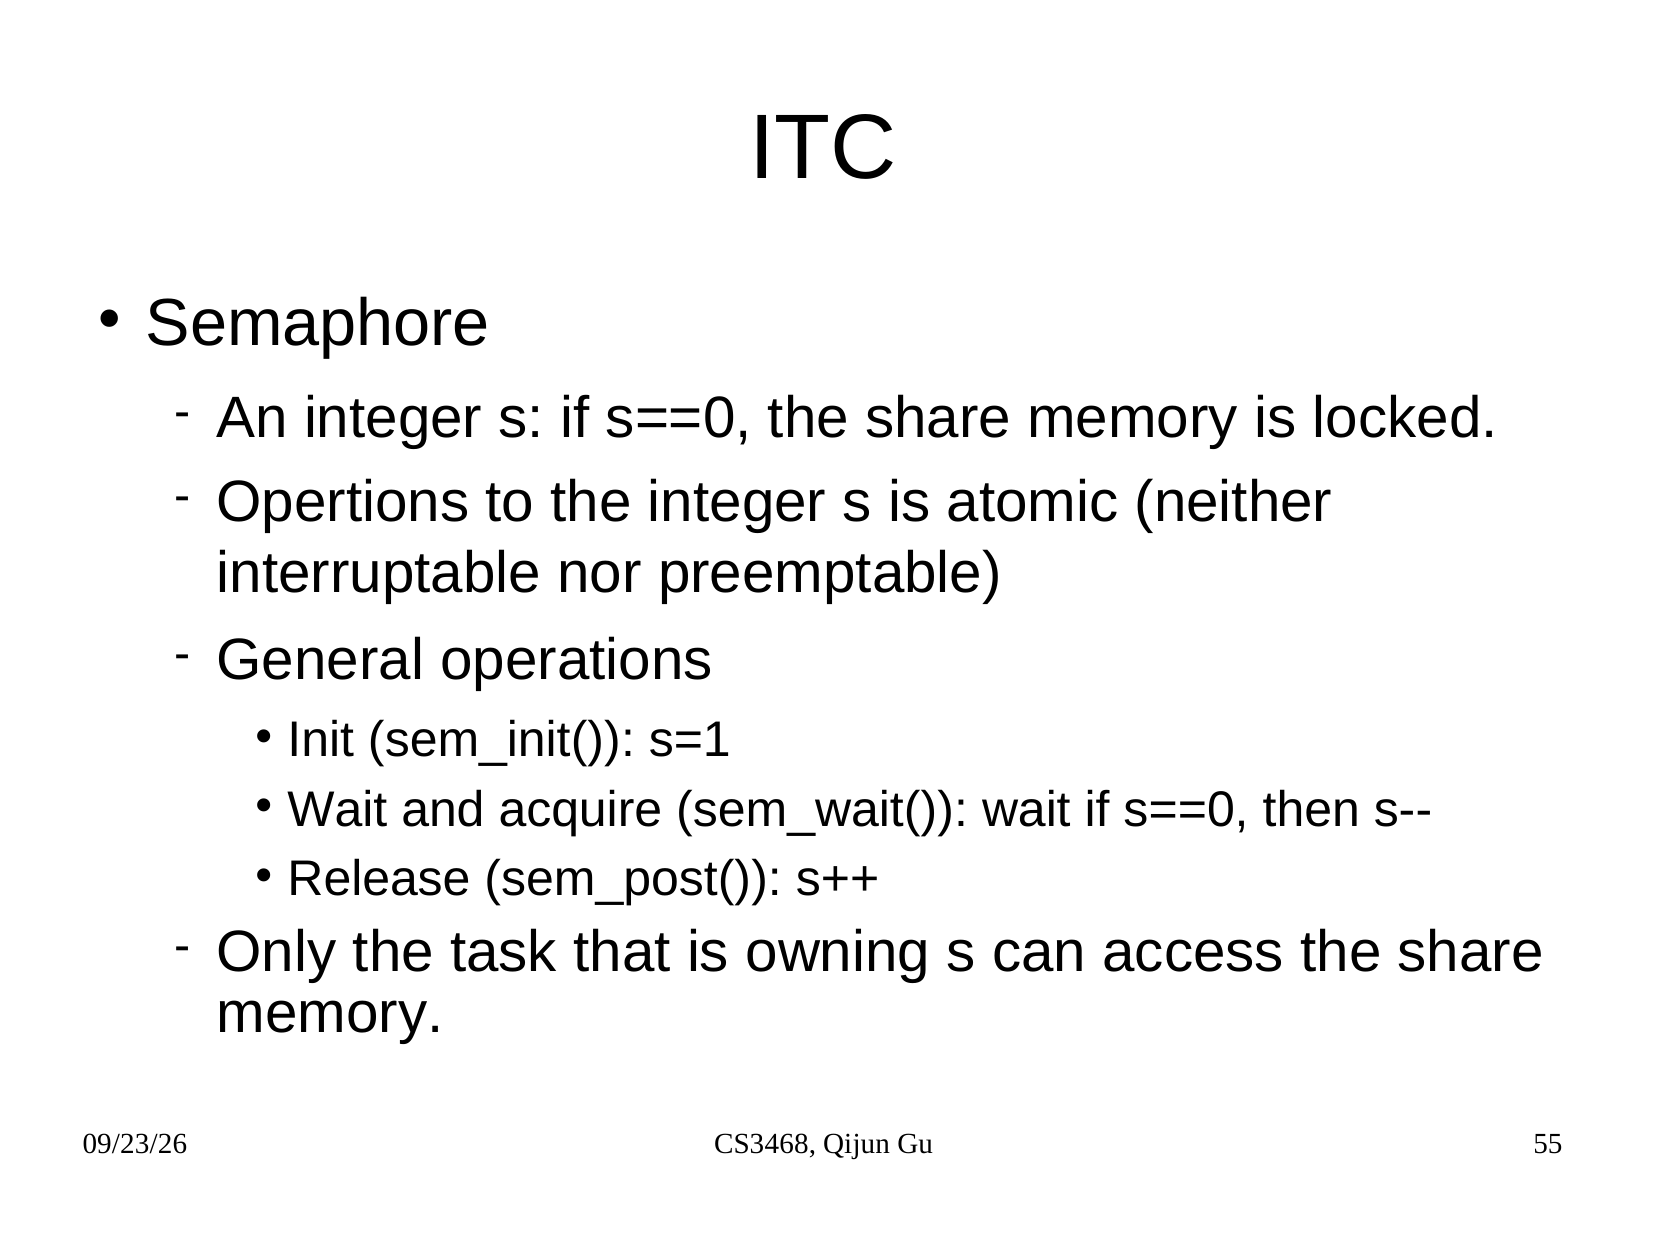

# ITC
Semaphore
An integer s: if s==0, the share memory is locked.
Opertions to the integer s is atomic (neither interruptable nor preemptable)‏
General operations
Init (sem_init()): s=1
Wait and acquire (sem_wait()): wait if s==0, then s--
Release (sem_post()): s++
Only the task that is owning s can access the share memory.
CS3468, Qijun Gu
55